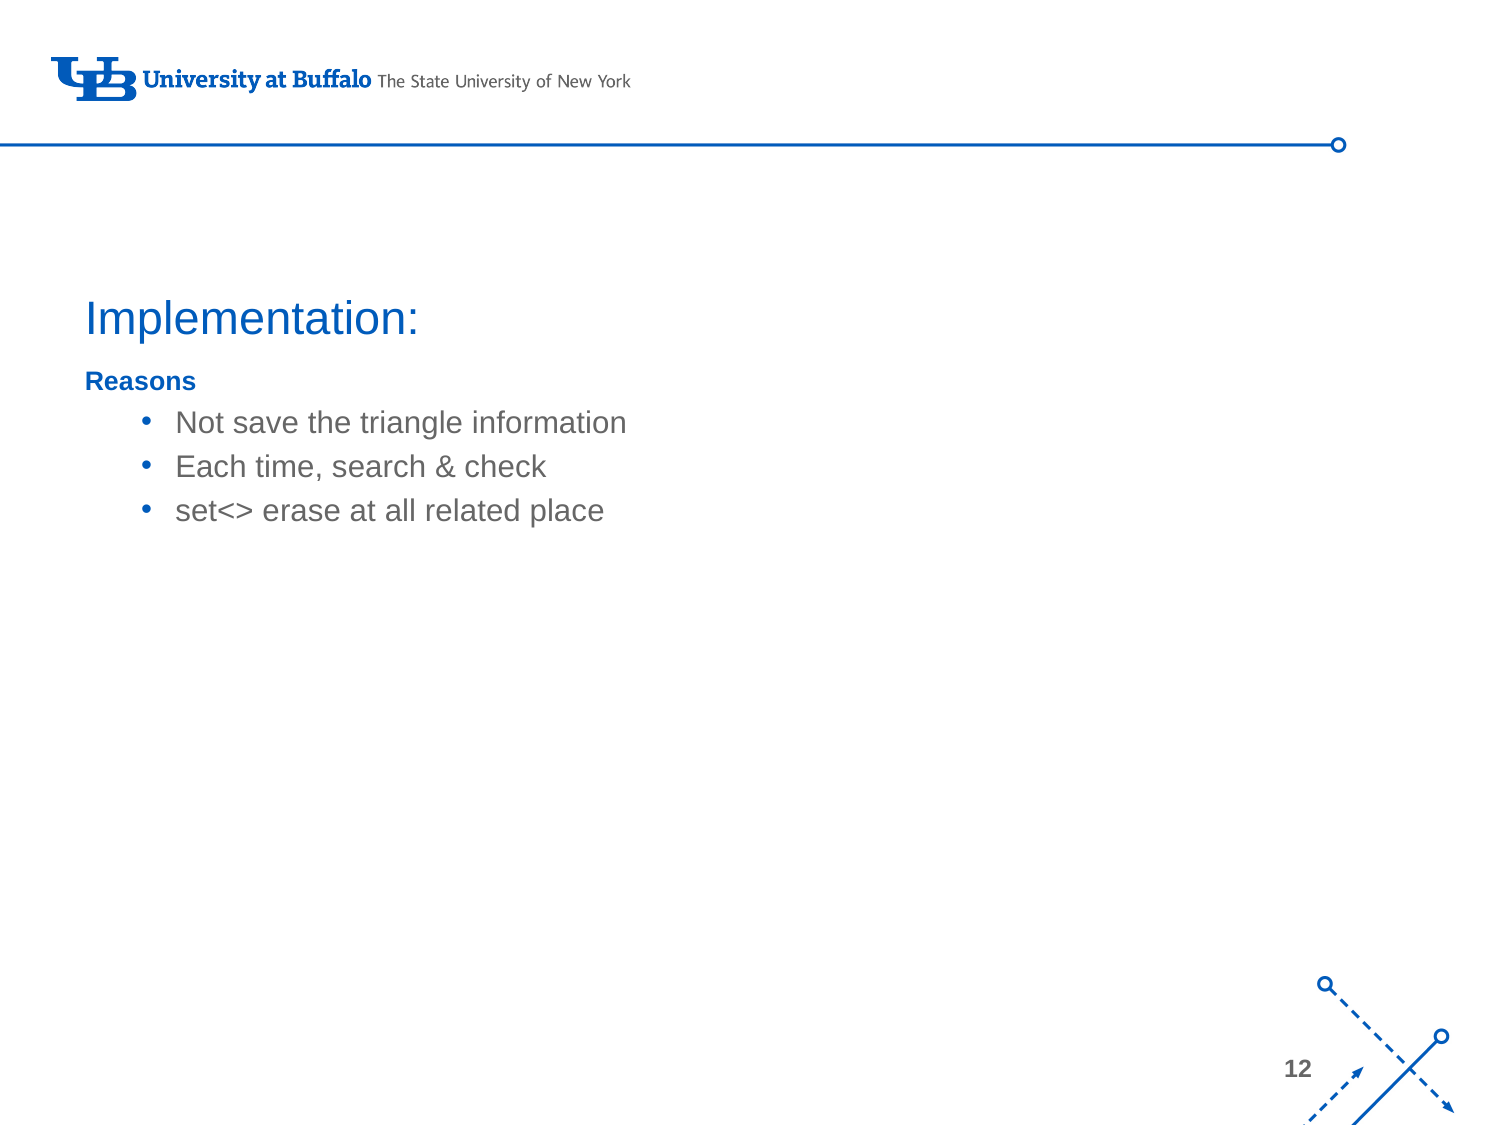

Implementation:
# Reasons
Not save the triangle information
Each time, search & check
set<> erase at all related place